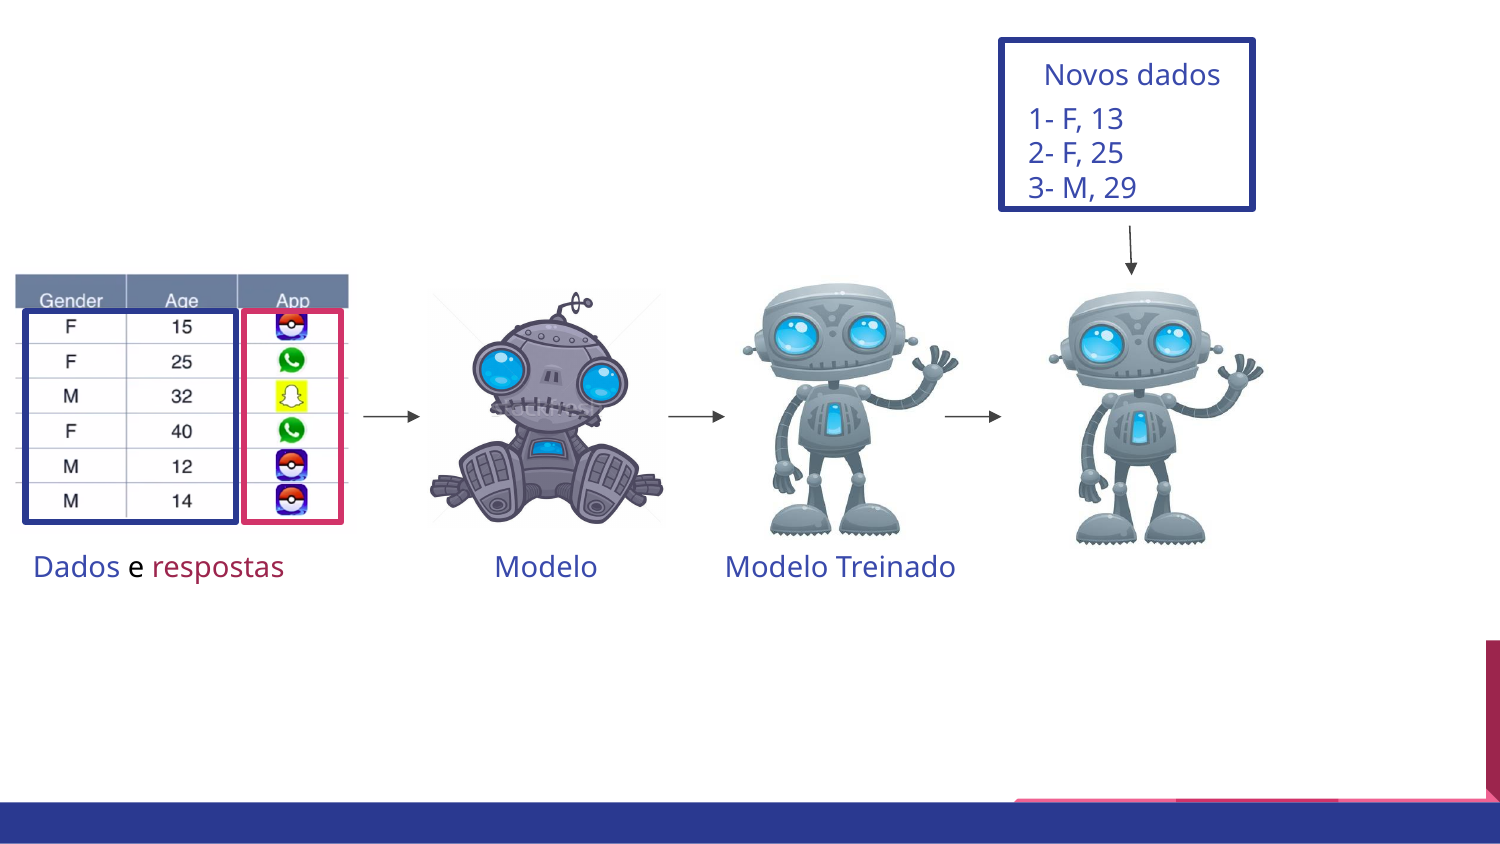

Novos dados
1- F, 13
2- F, 25
3- M, 29
Dados e respostas
Modelo
Modelo Treinado